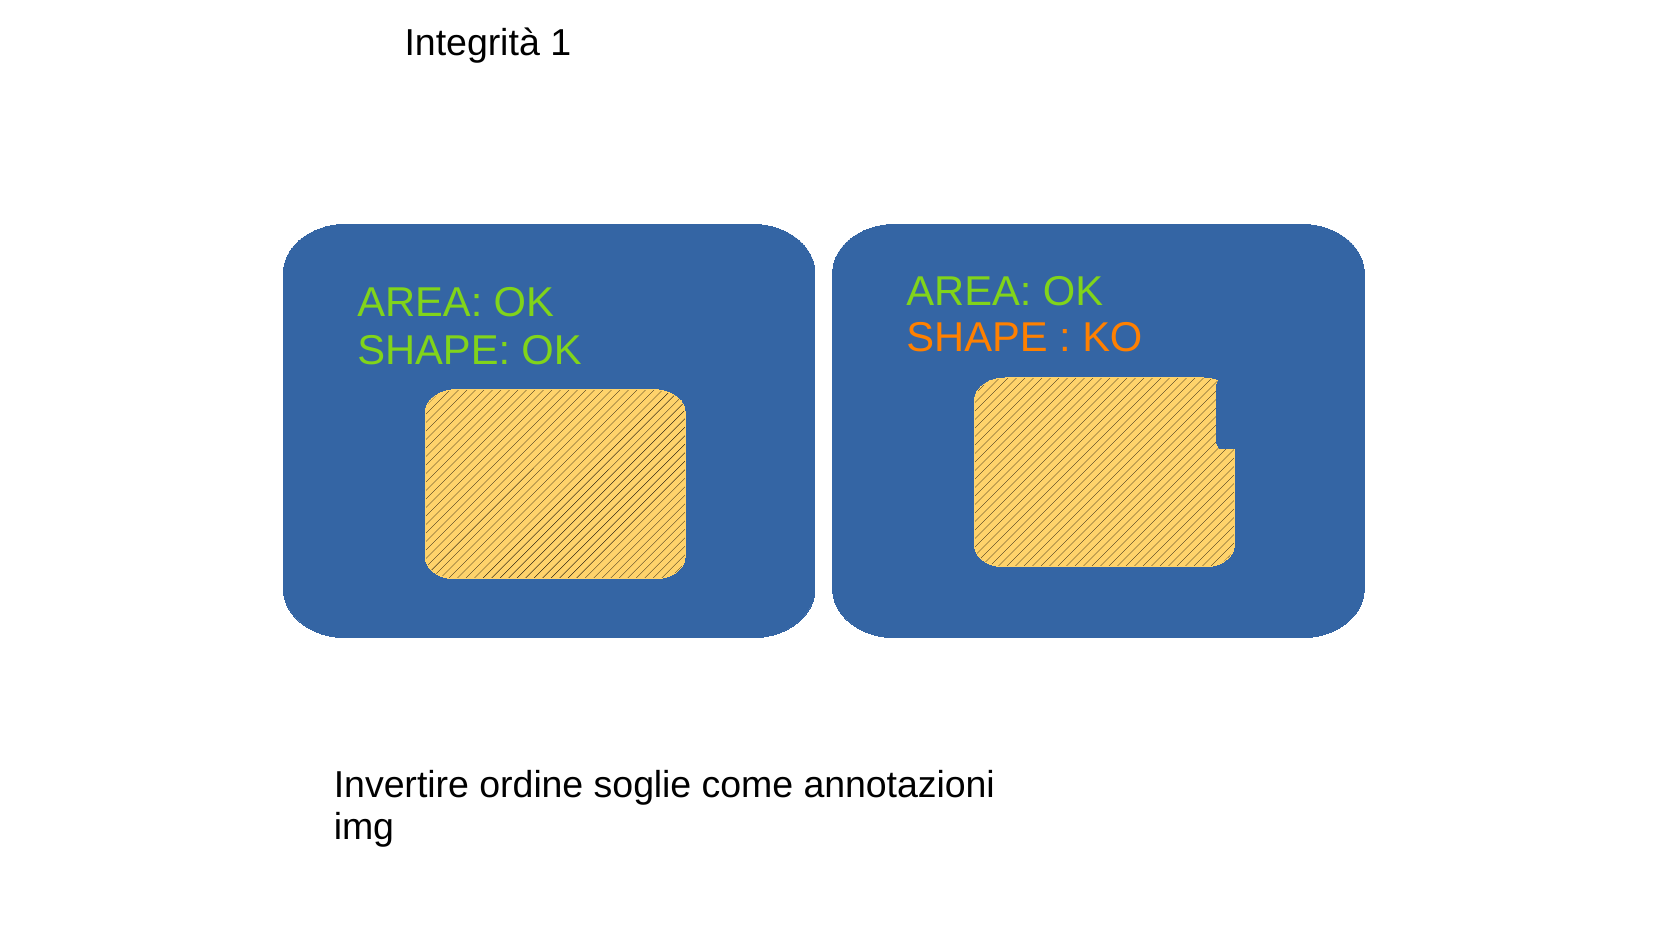

Integrità 1
AREA: OK
AREA: OK
SHAPE : KO
SHAPE: OK
Invertire ordine soglie come annotazioni img